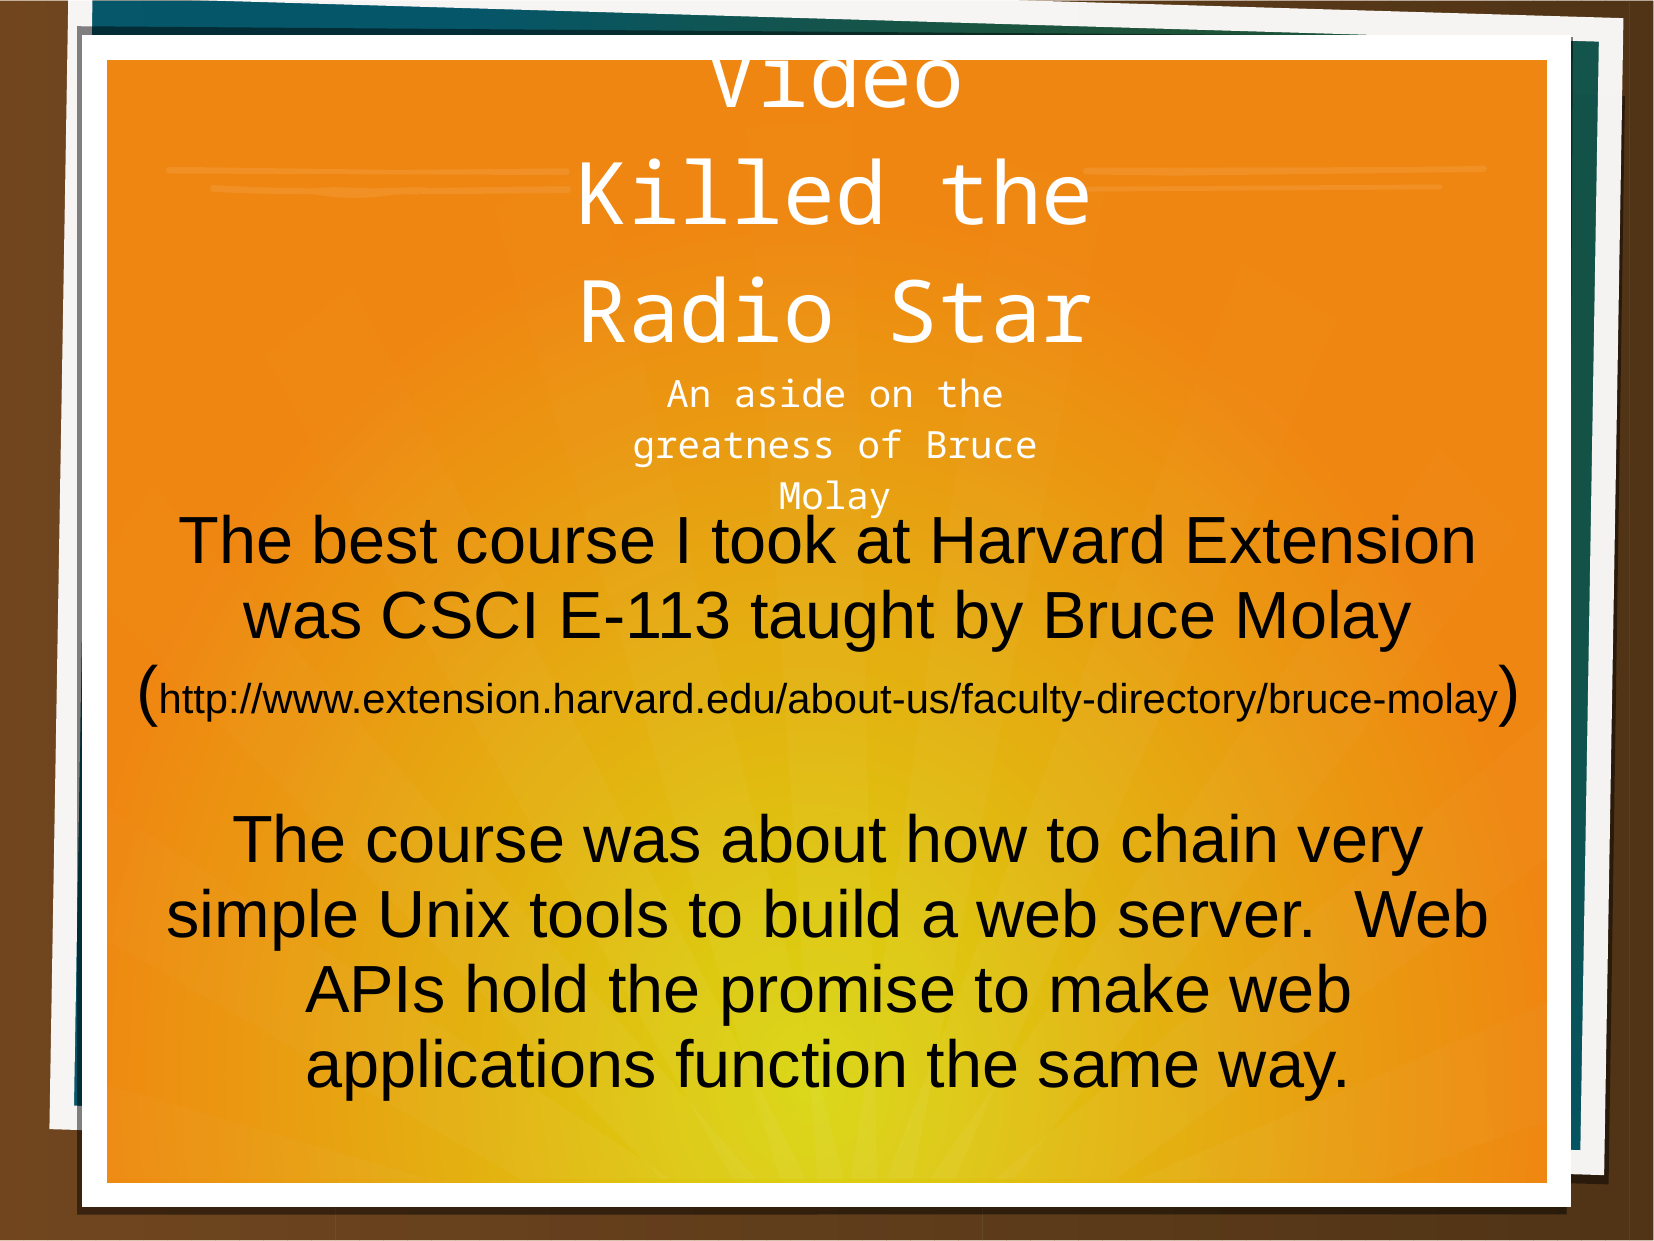

# Video Killed the Radio Star An aside on the greatness of Bruce Molay
The best course I took at Harvard Extension was CSCI E-113 taught by Bruce Molay
(http://www.extension.harvard.edu/about-us/faculty-directory/bruce-molay)
The course was about how to chain very simple Unix tools to build a web server. Web APIs hold the promise to make web applications function the same way.